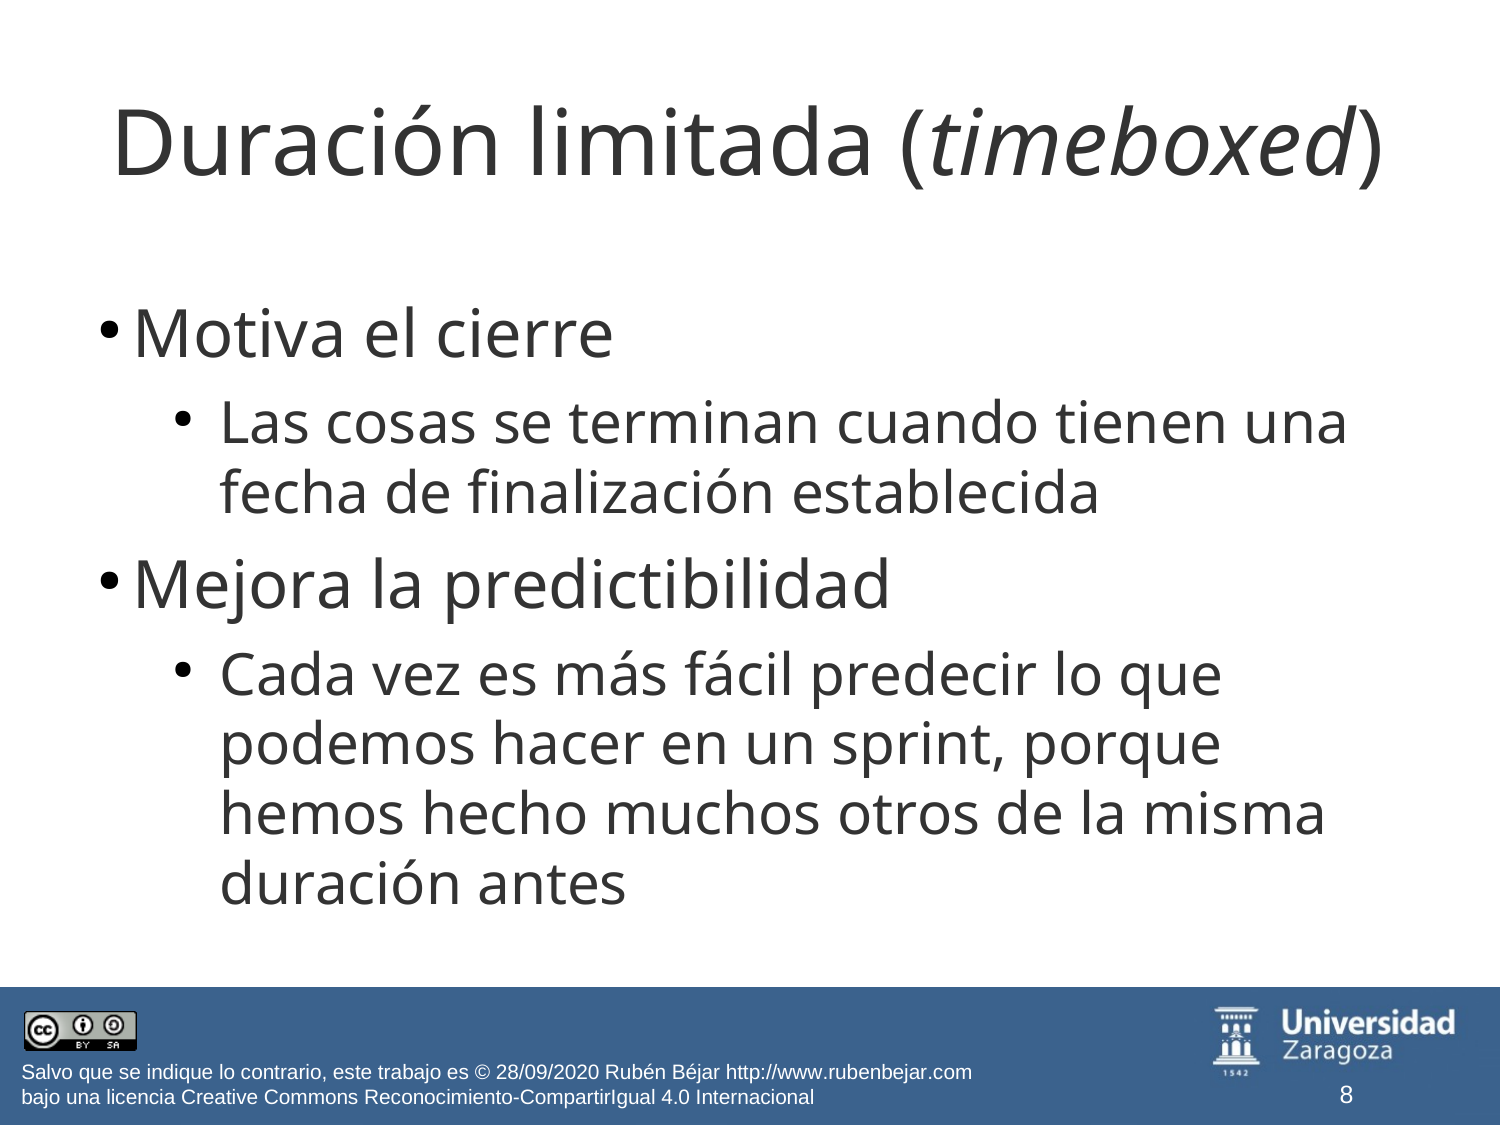

# Duración limitada (timeboxed)
Motiva el cierre
Las cosas se terminan cuando tienen una fecha de finalización establecida
Mejora la predictibilidad
Cada vez es más fácil predecir lo que podemos hacer en un sprint, porque hemos hecho muchos otros de la misma duración antes